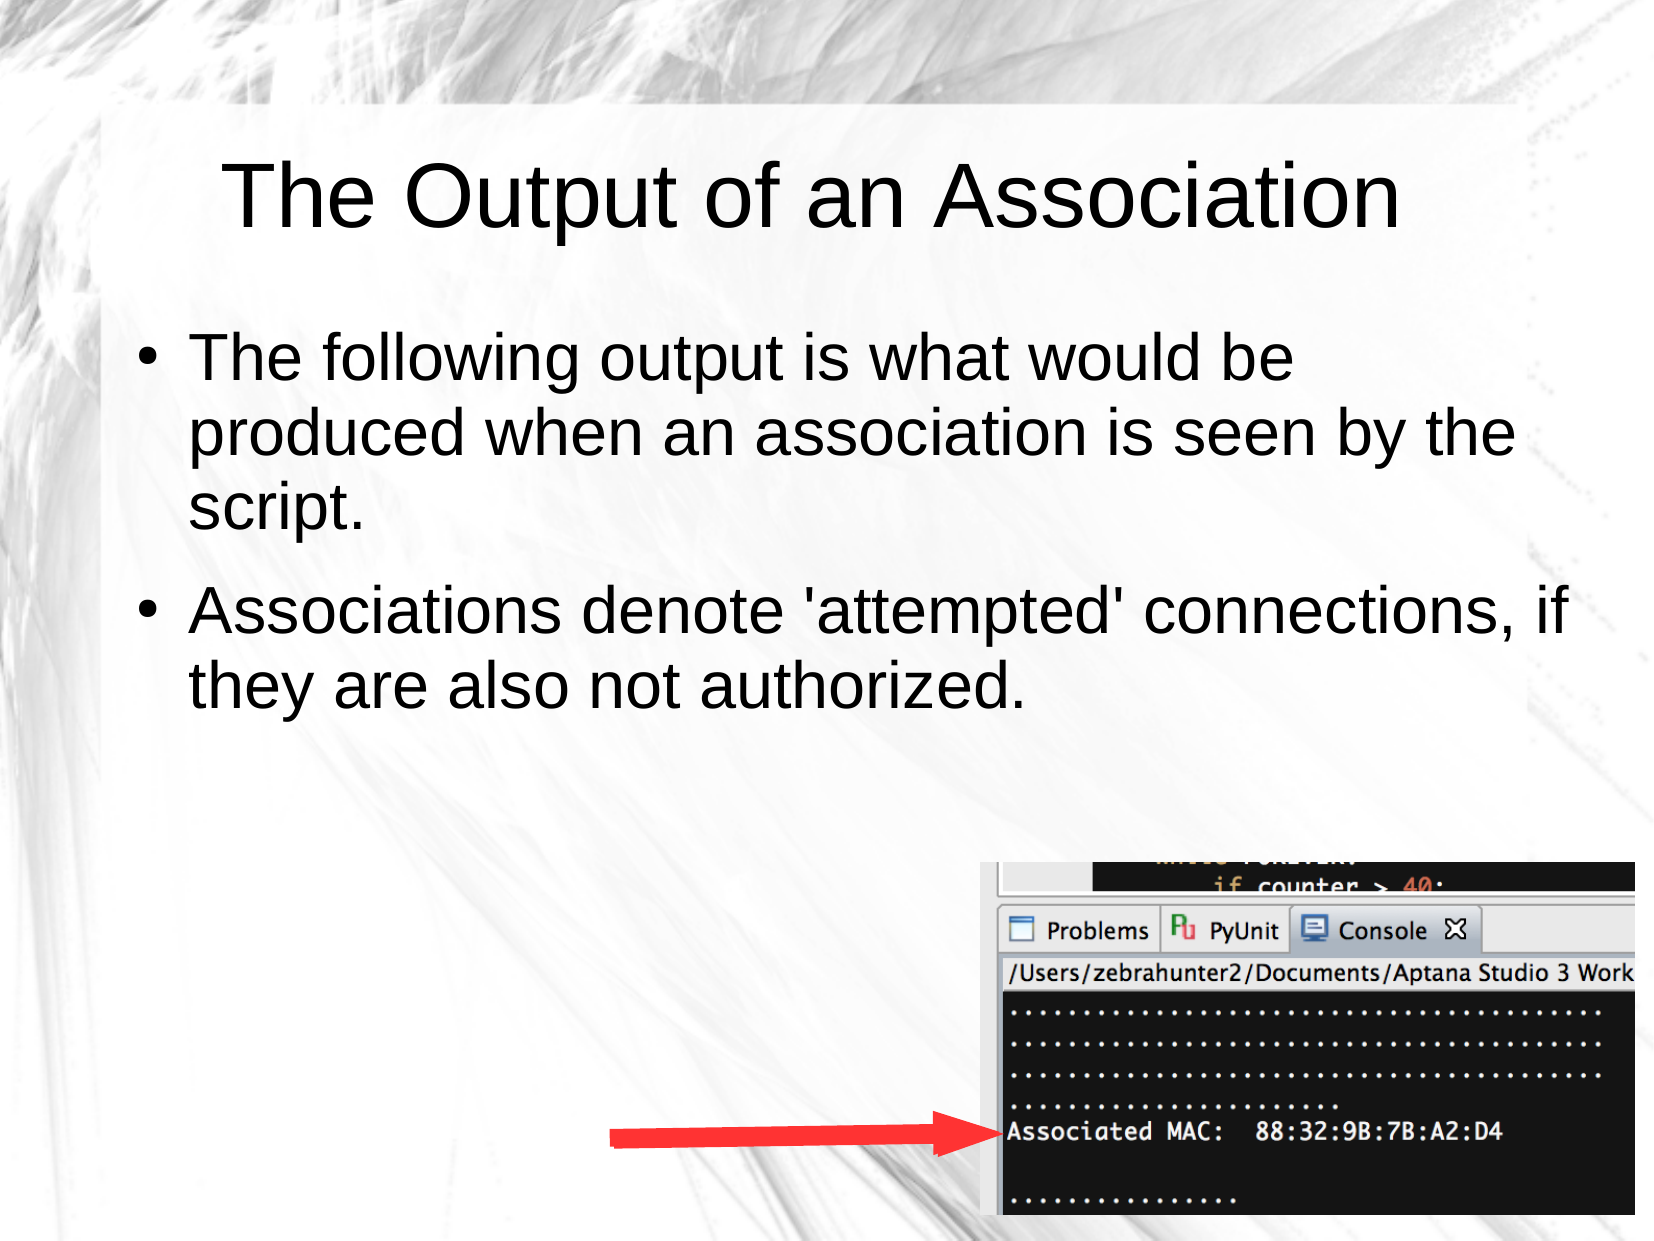

# The Output of an Association
The following output is what would be produced when an association is seen by the script.
Associations denote 'attempted' connections, if they are also not authorized.